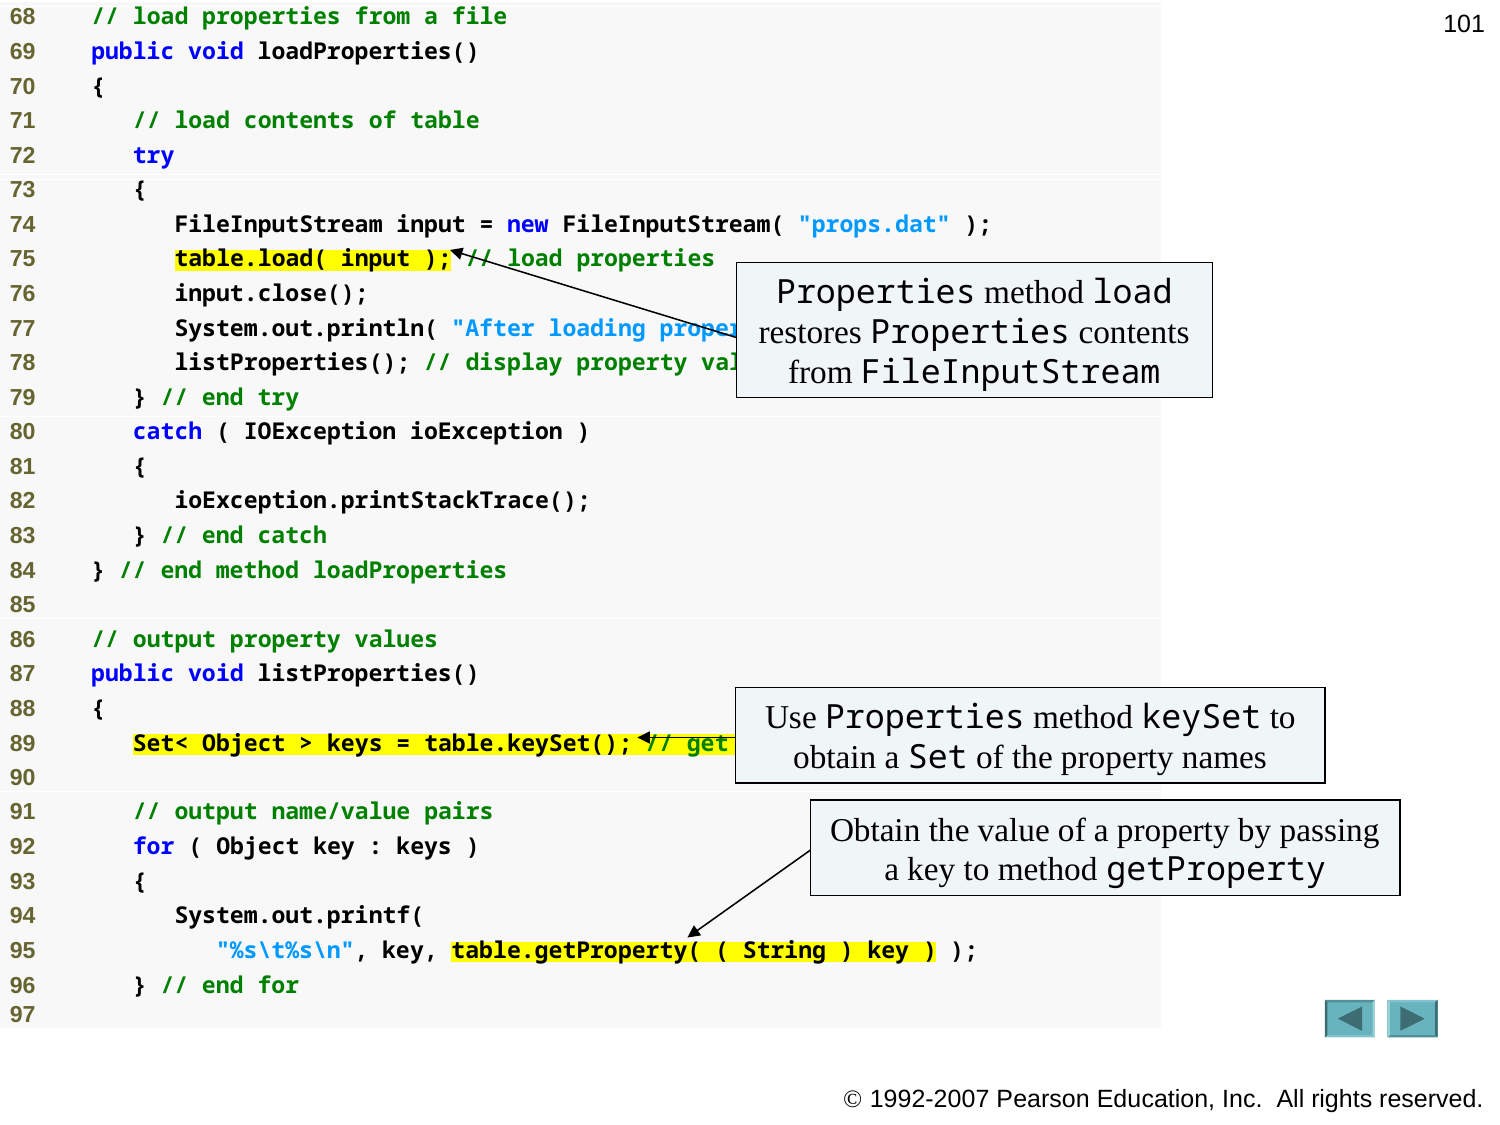

#
Properties method load restores Properties contents from FileInputStream
Use Properties method keySet to obtain a Set of the property names
Obtain the value of a property by passing a key to method getProperty